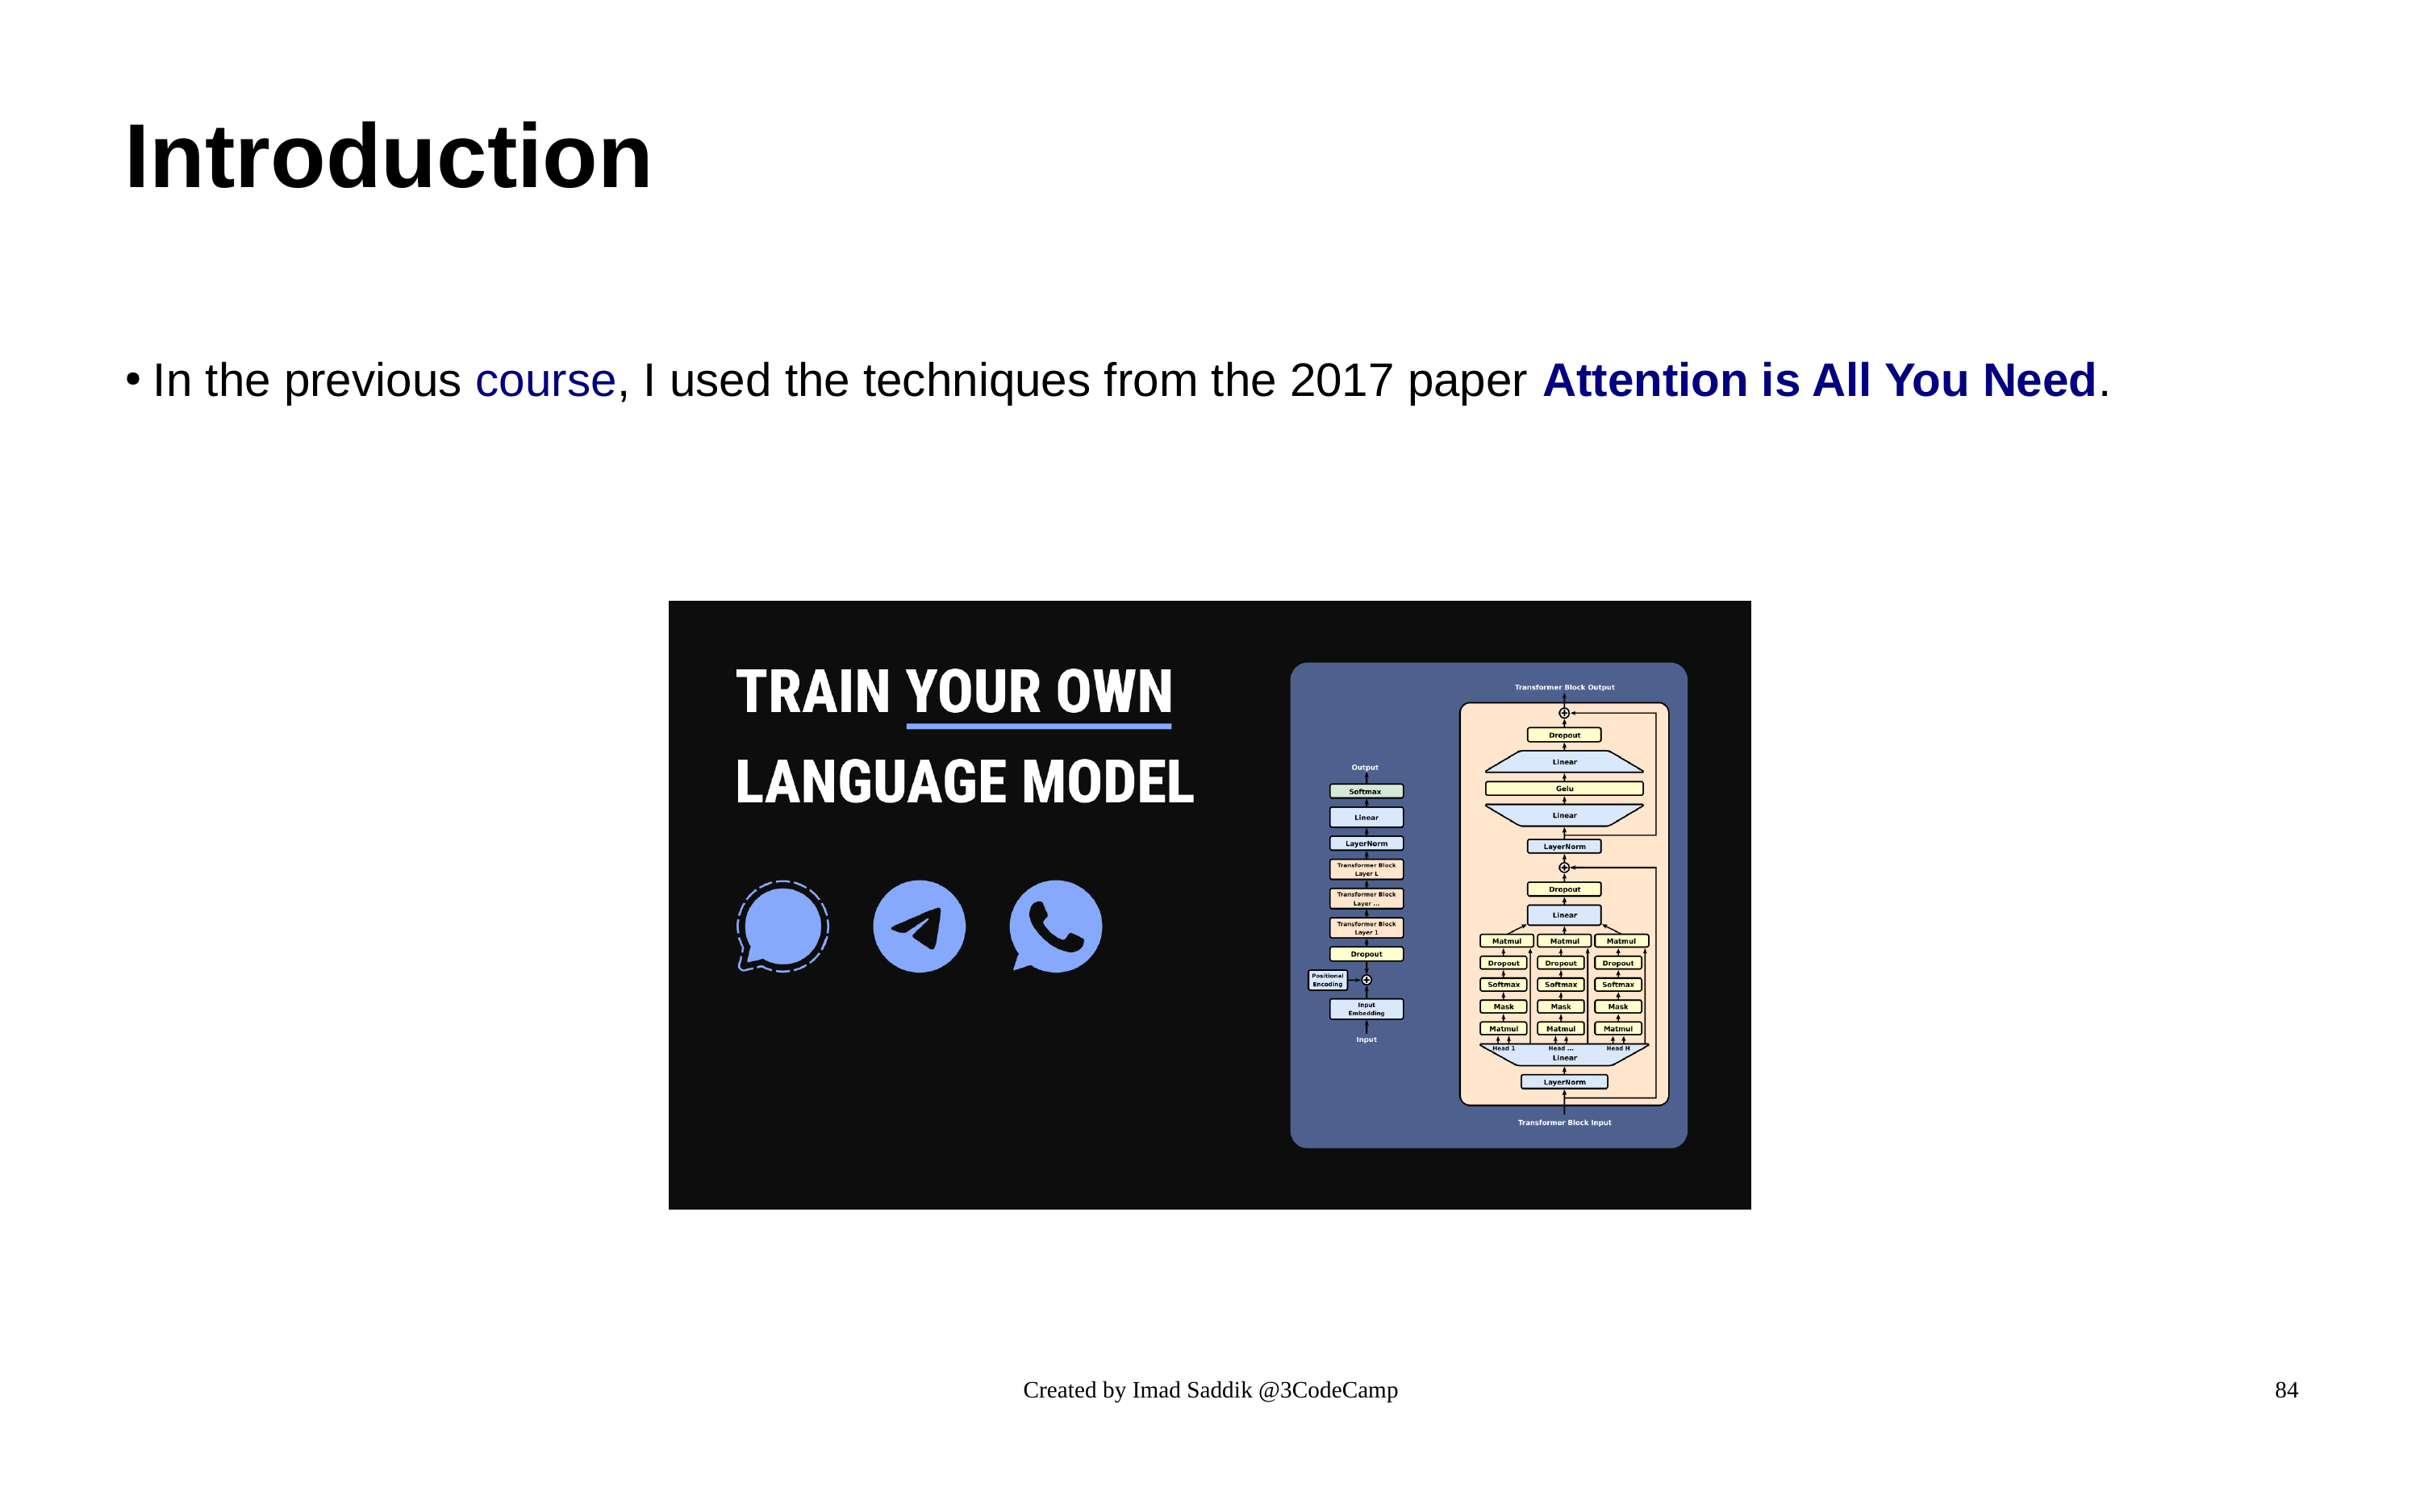

Introduction
In the previous course, I used the techniques from the 2017 paper Attention is All You Need.
Created by Imad Saddik @3CodeCamp
84